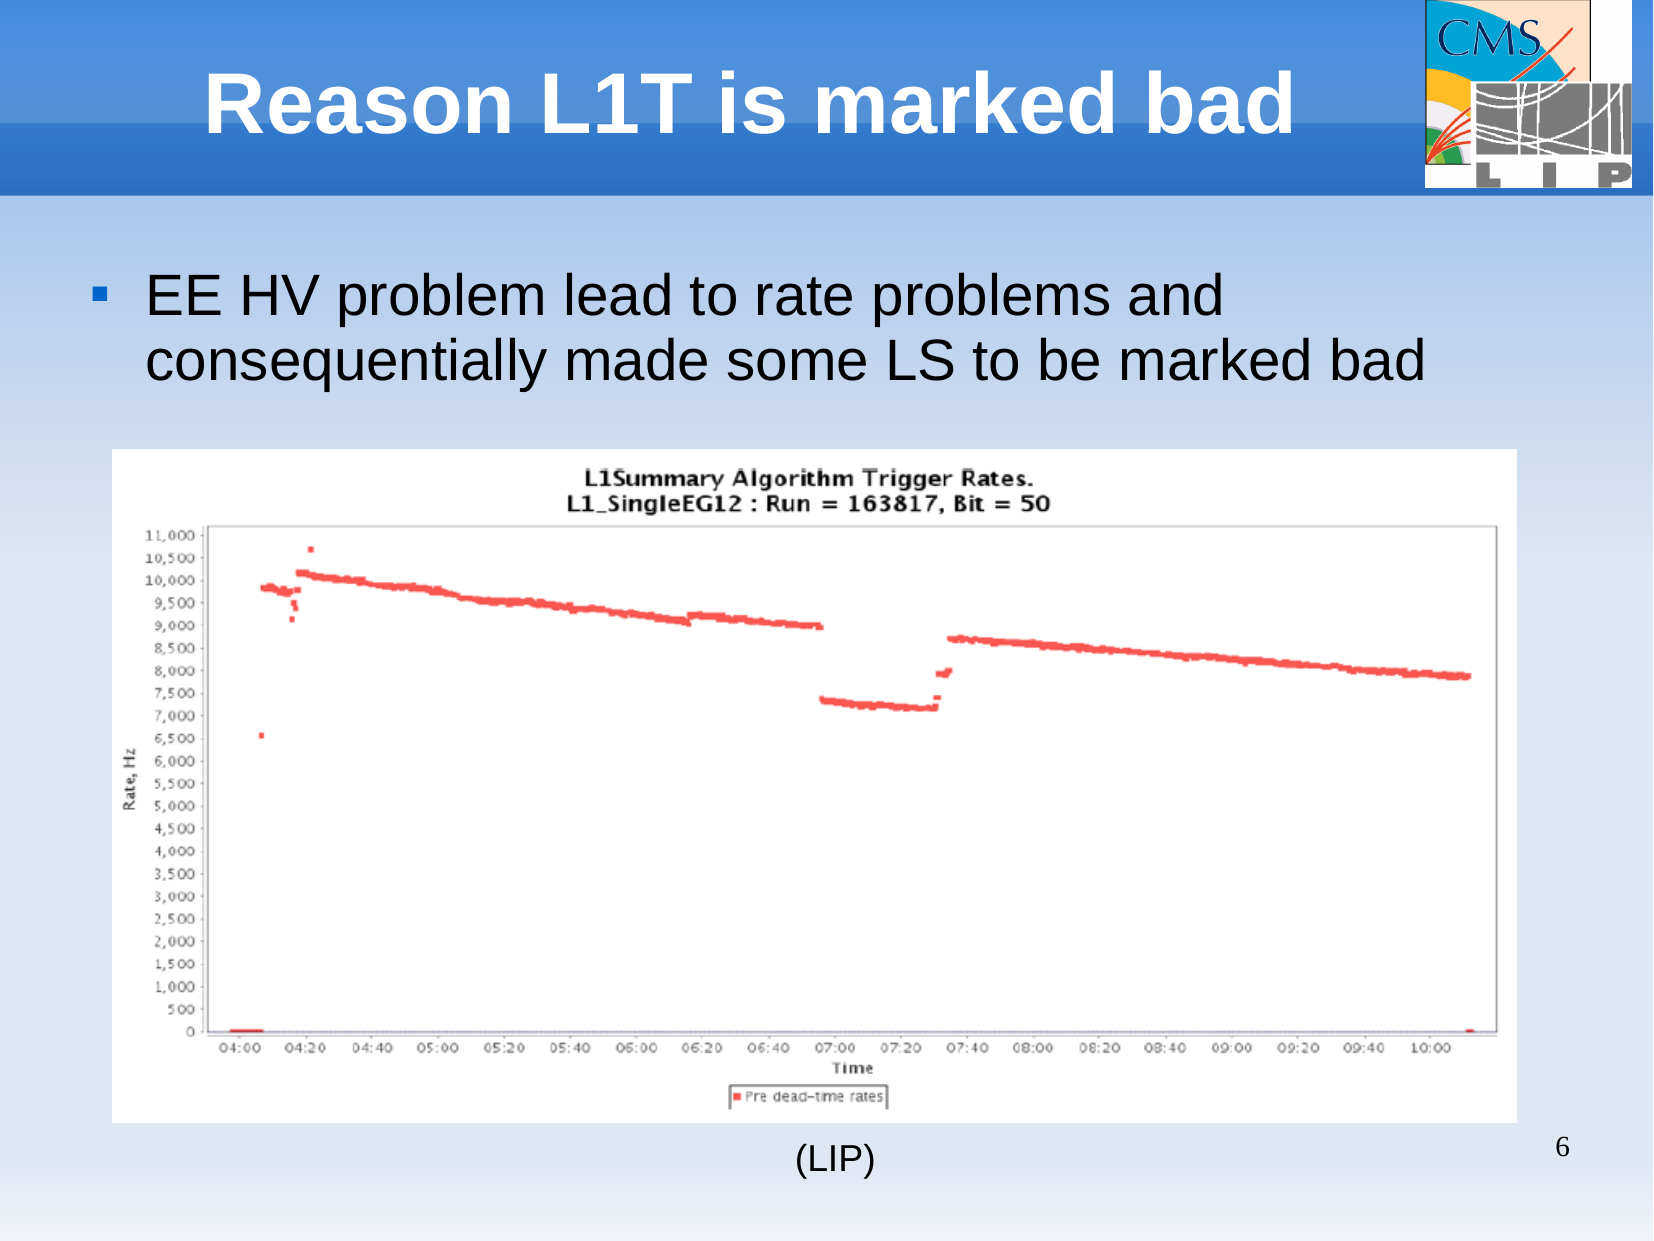

# Reason L1T is marked bad
EE HV problem lead to rate problems and consequentially made some LS to be marked bad
6